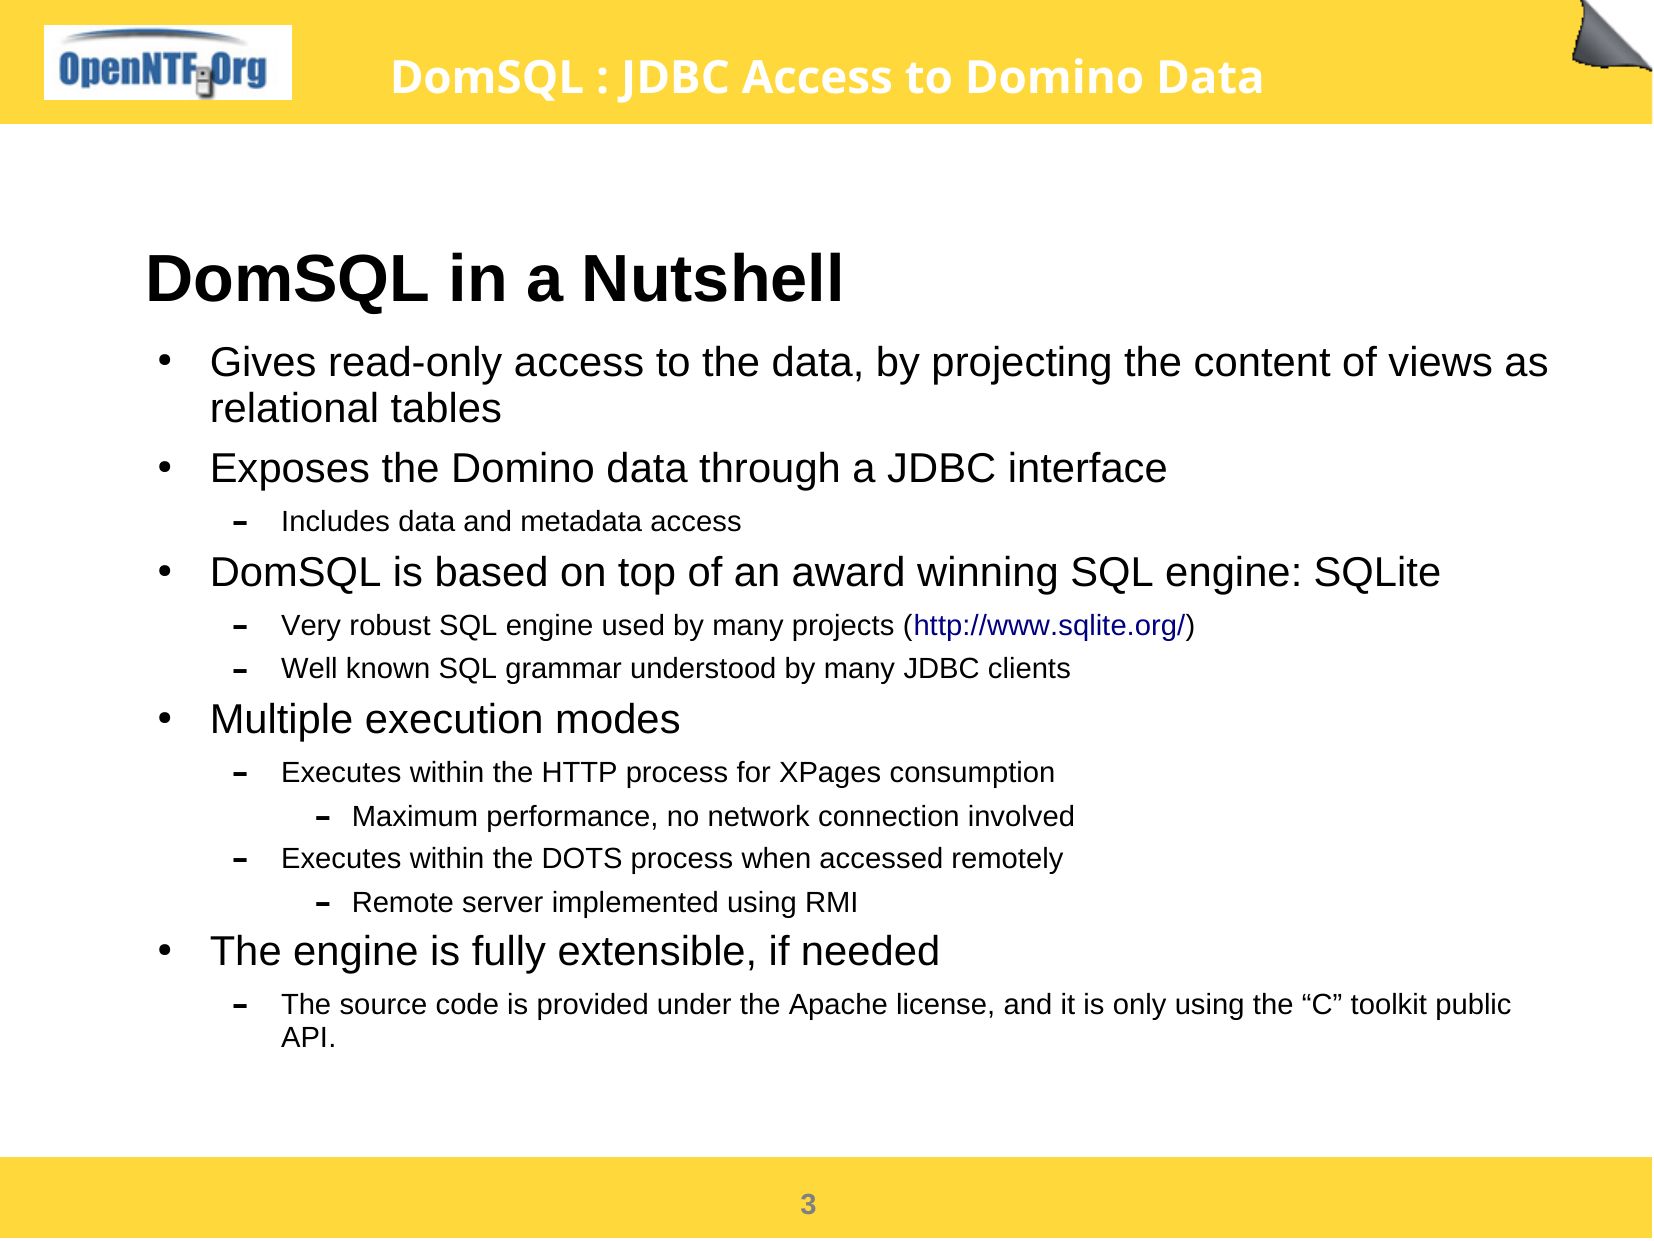

# DomSQL in a Nutshell
Gives read-only access to the data, by projecting the content of views as relational tables
Exposes the Domino data through a JDBC interface
Includes data and metadata access
DomSQL is based on top of an award winning SQL engine: SQLite
Very robust SQL engine used by many projects (http://www.sqlite.org/)
Well known SQL grammar understood by many JDBC clients
Multiple execution modes
Executes within the HTTP process for XPages consumption
Maximum performance, no network connection involved
Executes within the DOTS process when accessed remotely
Remote server implemented using RMI
The engine is fully extensible, if needed
The source code is provided under the Apache license, and it is only using the “C” toolkit public API.
3